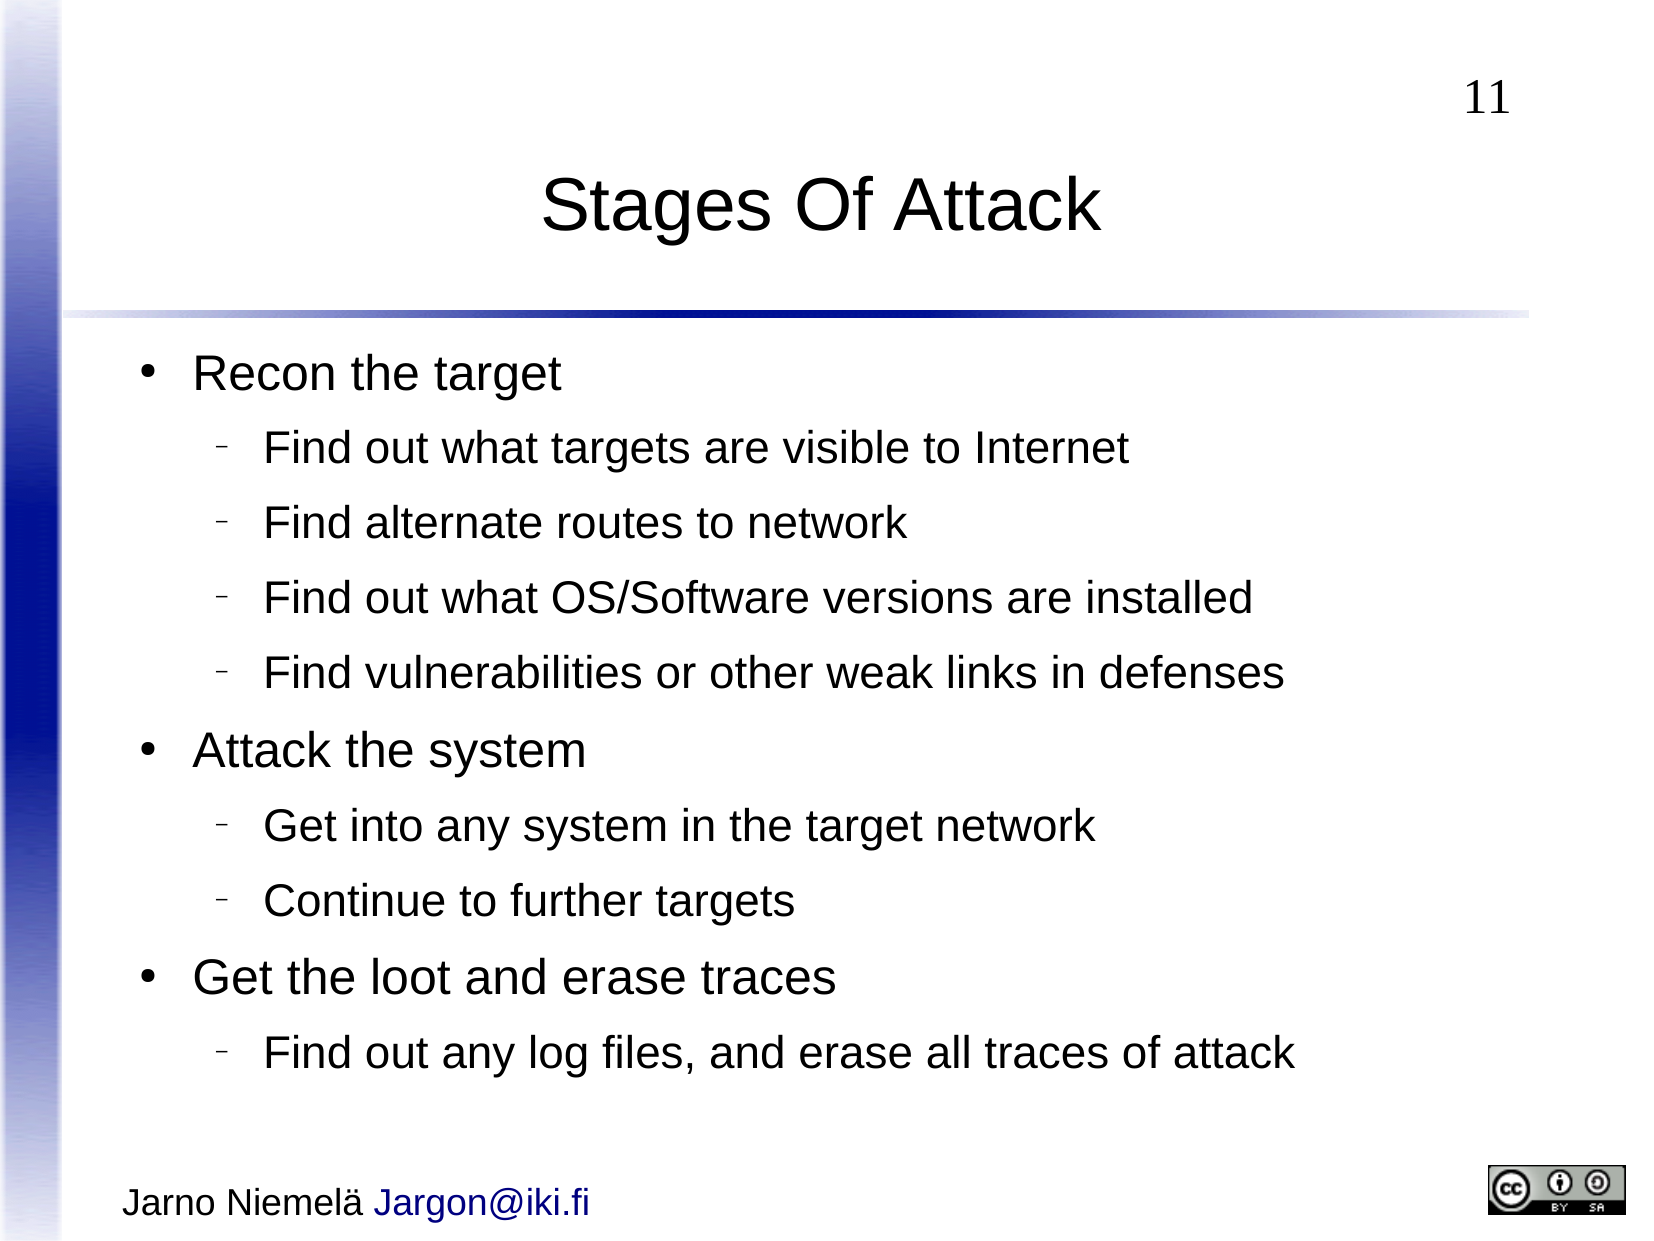

# Stages Of Attack
Recon the target
Find out what targets are visible to Internet
Find alternate routes to network
Find out what OS/Software versions are installed
Find vulnerabilities or other weak links in defenses
Attack the system
Get into any system in the target network
Continue to further targets
Get the loot and erase traces
Find out any log files, and erase all traces of attack